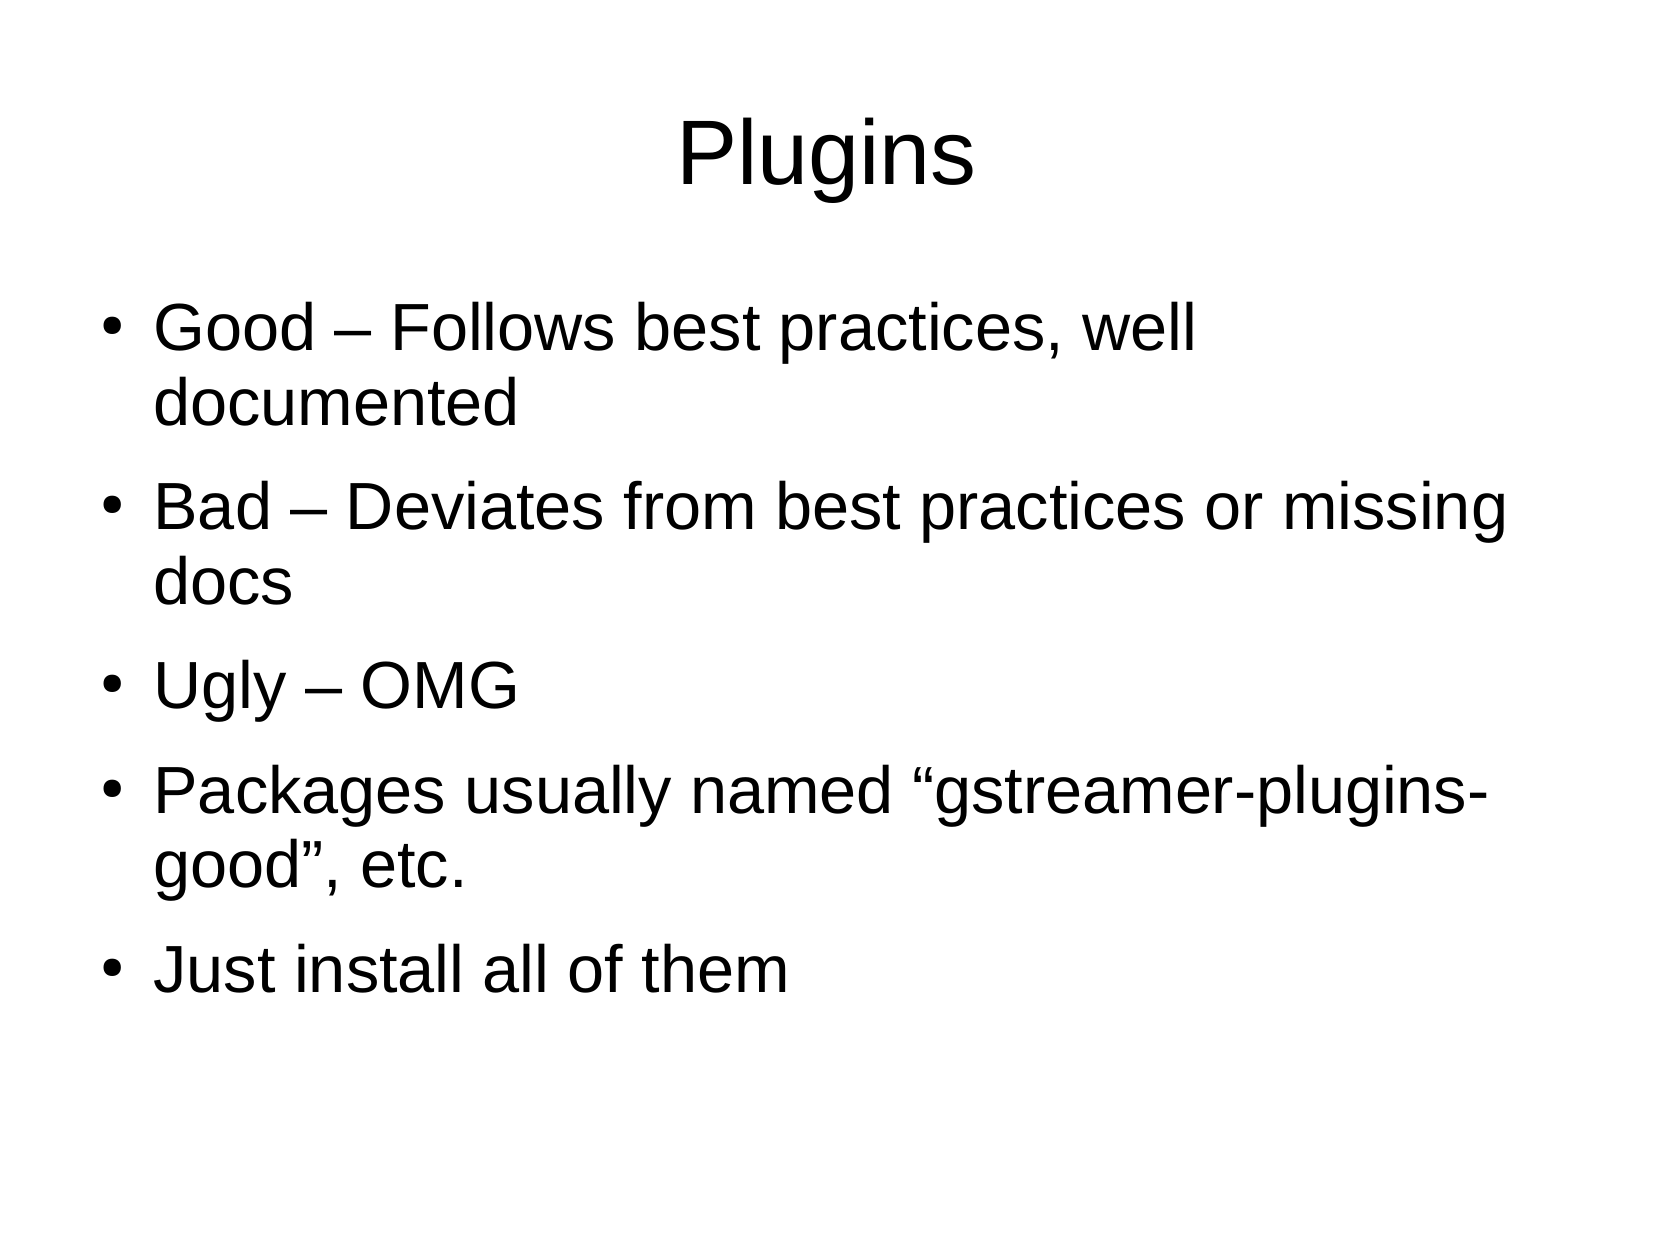

# Plugins
Good – Follows best practices, well documented
Bad – Deviates from best practices or missing docs
Ugly – OMG
Packages usually named “gstreamer-plugins-good”, etc.
Just install all of them